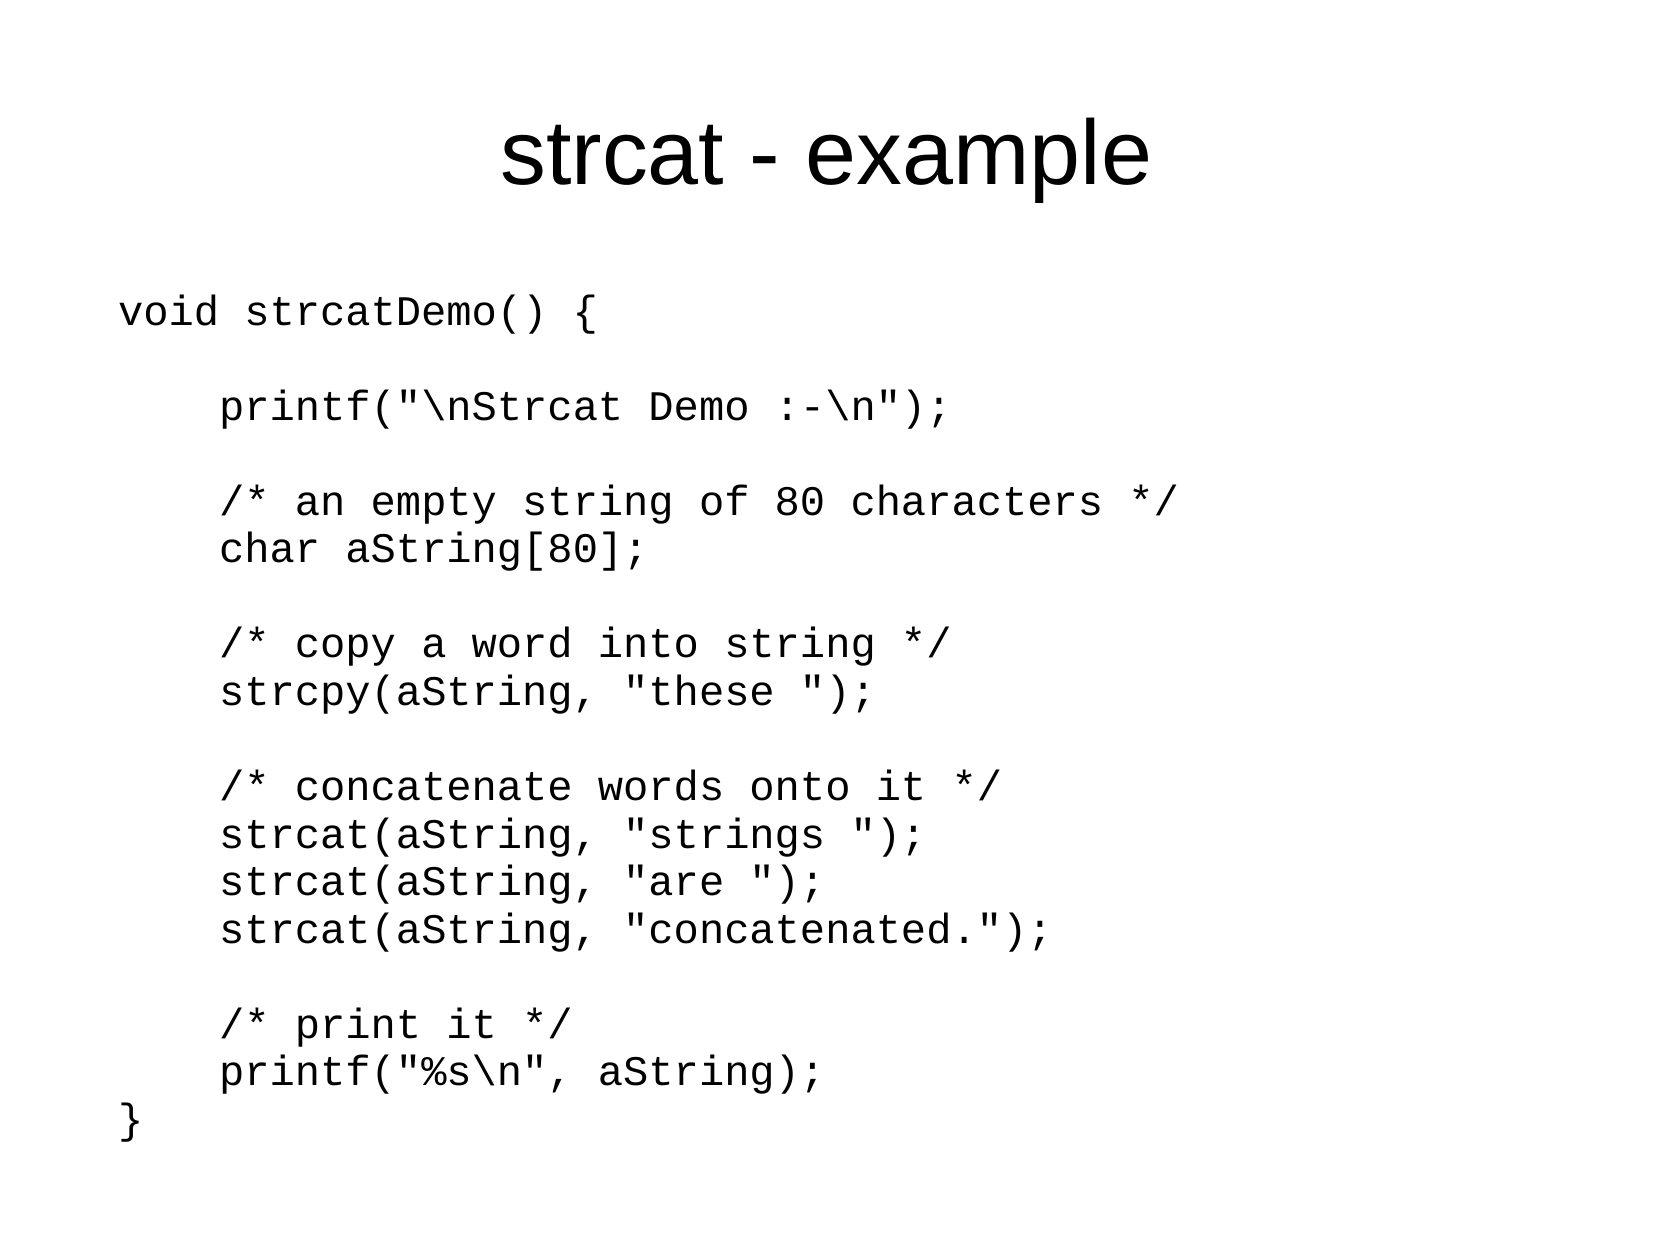

# strcat - example
void strcatDemo() {
 printf("\nStrcat Demo :-\n");
 /* an empty string of 80 characters */
 char aString[80];
 /* copy a word into string */
 strcpy(aString, "these ");
 /* concatenate words onto it */
 strcat(aString, "strings ");
 strcat(aString, "are ");
 strcat(aString, "concatenated.");
 /* print it */
 printf("%s\n", aString);
}